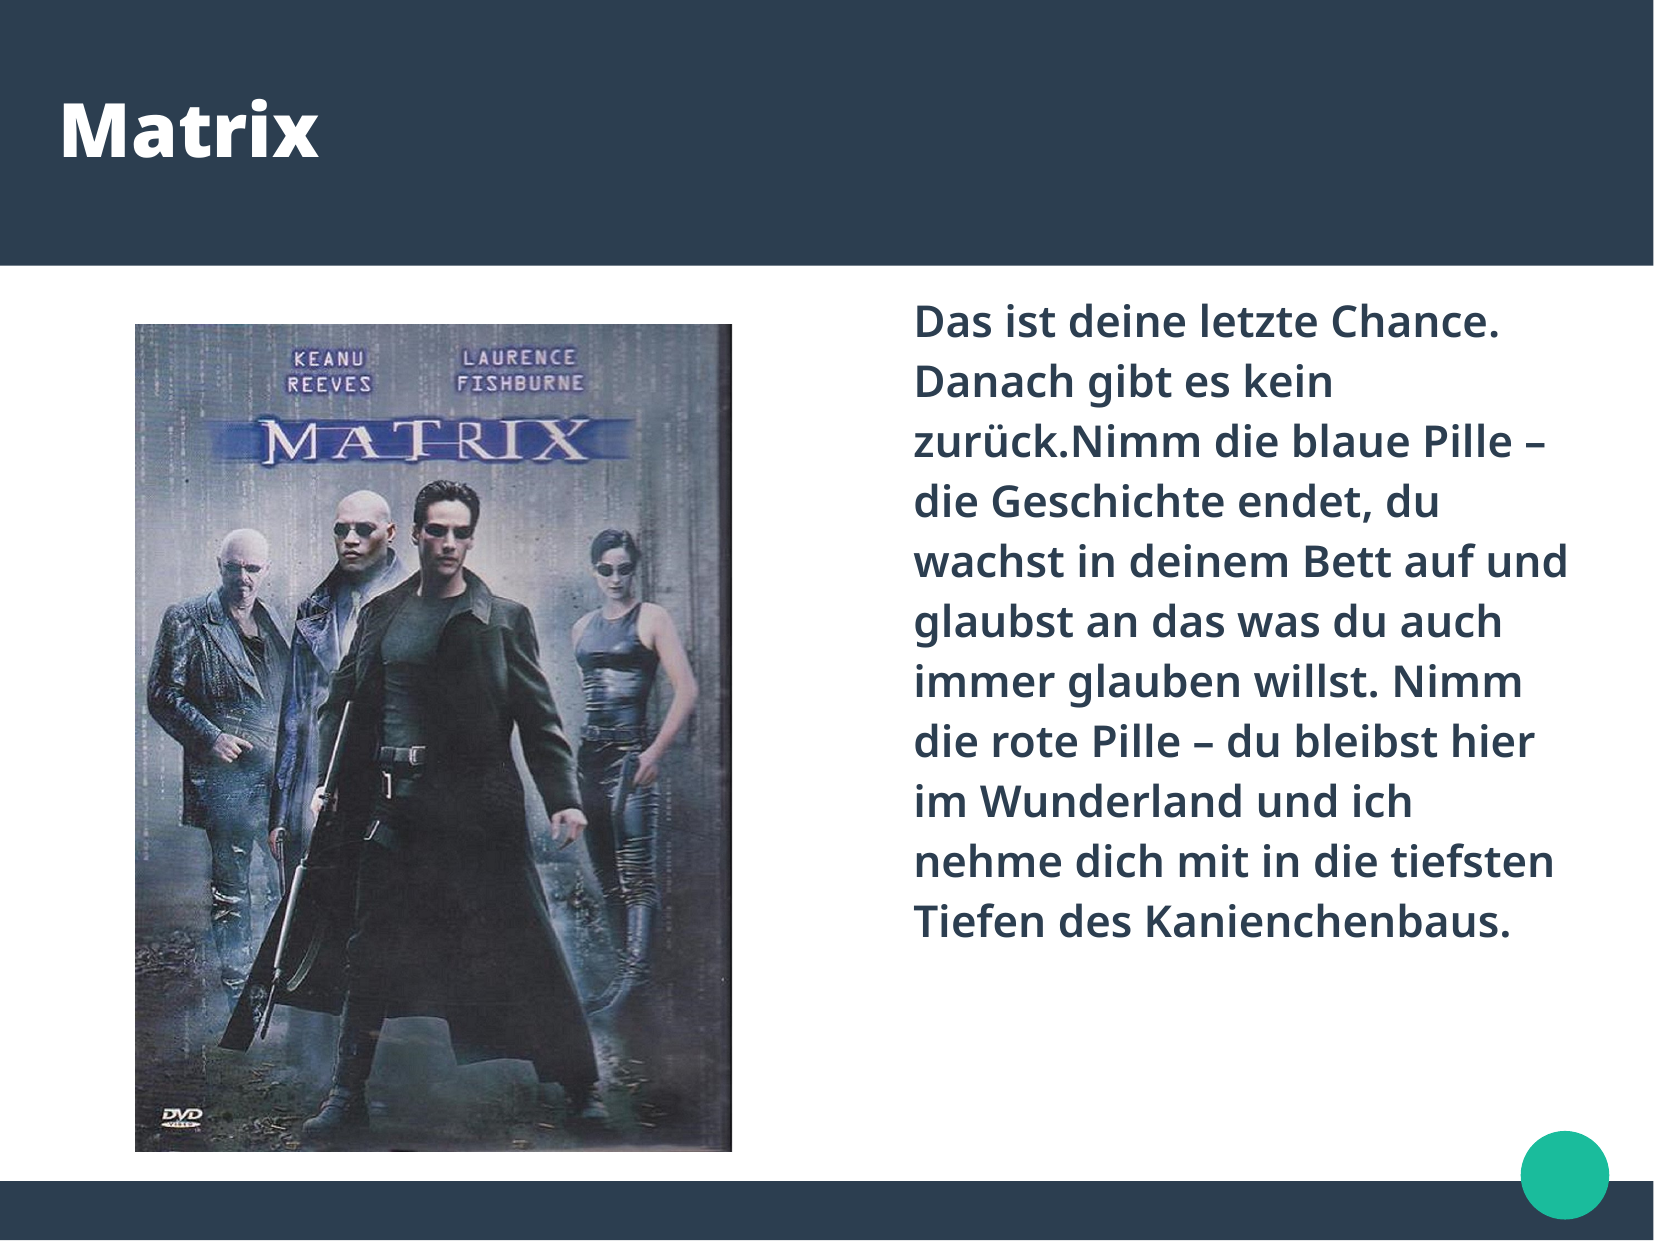

# Matrix
Das ist deine letzte Chance. Danach gibt es kein zurück.Nimm die blaue Pille – die Geschichte endet, du wachst in deinem Bett auf und glaubst an das was du auch immer glauben willst. Nimm die rote Pille – du bleibst hier im Wunderland und ich nehme dich mit in die tiefsten Tiefen des Kanienchenbaus.